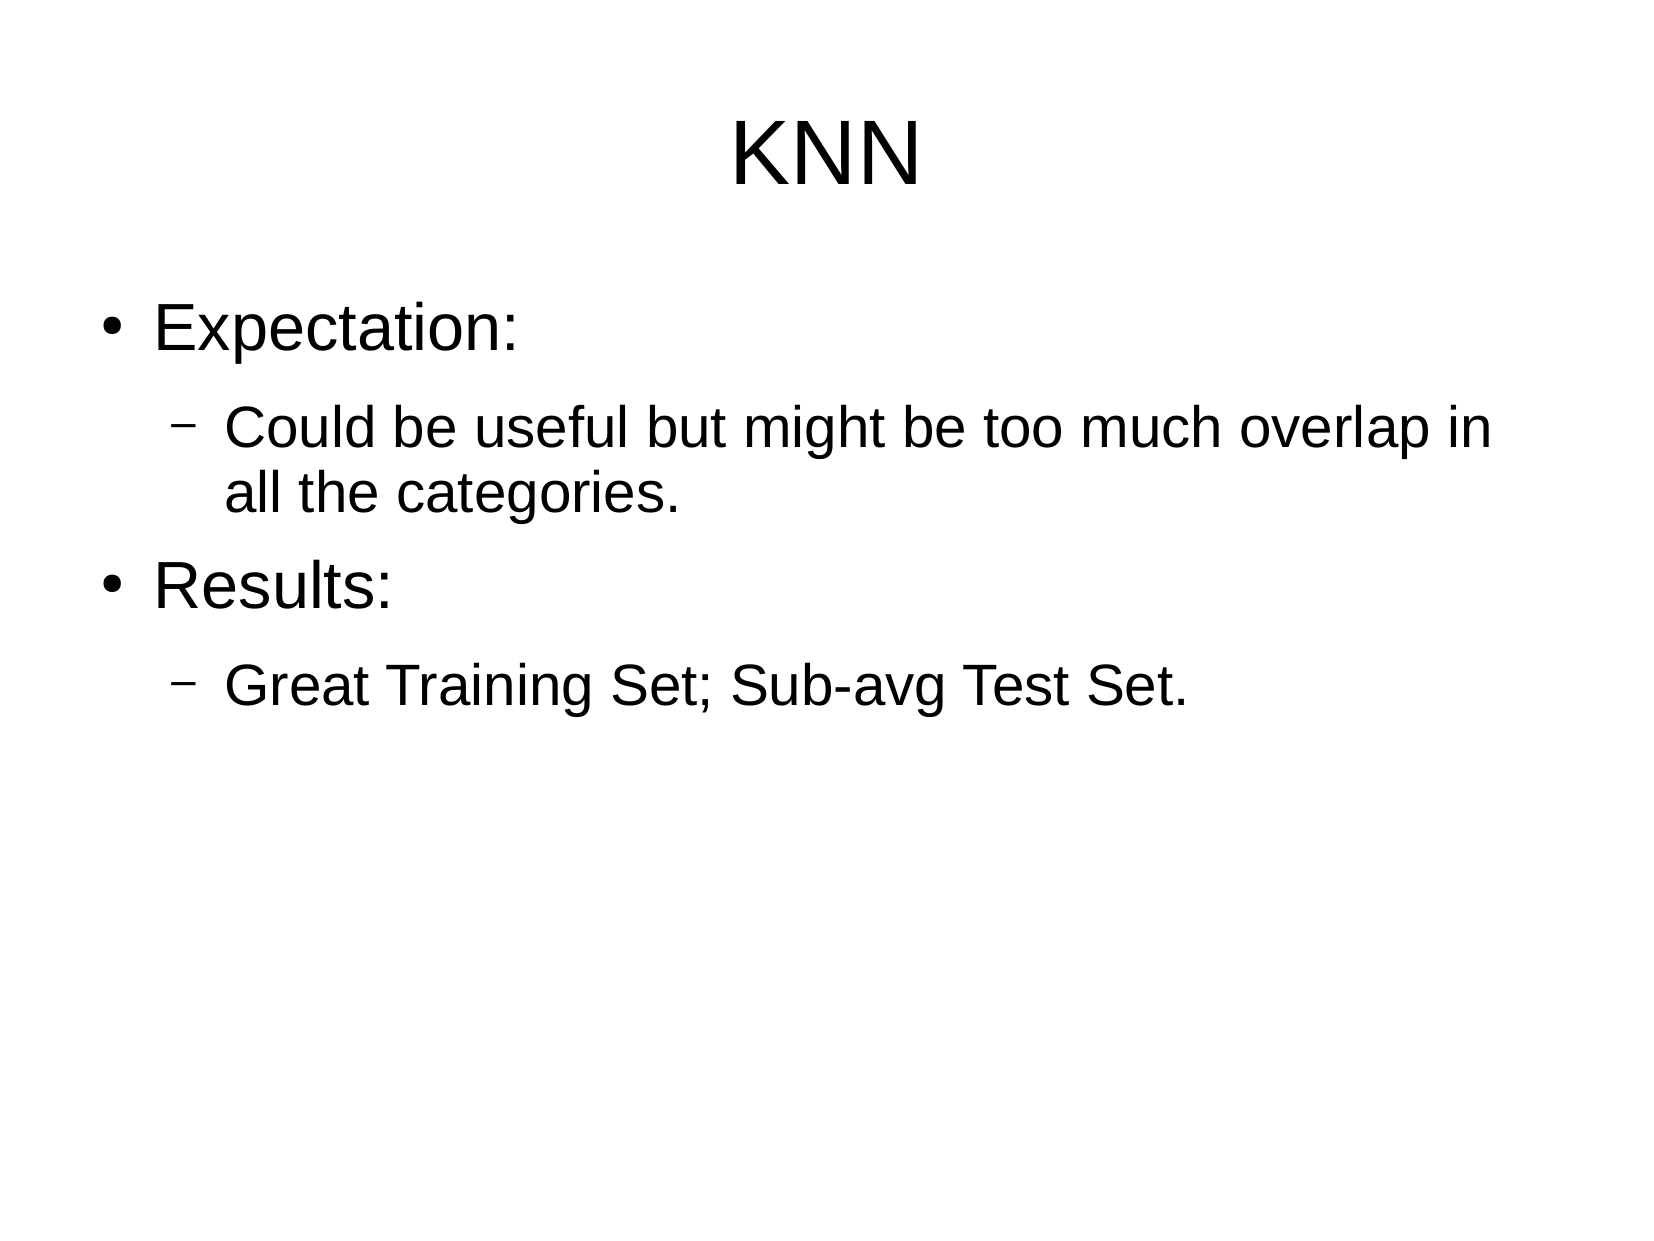

# KNN
Expectation:
Could be useful but might be too much overlap in all the categories.
Results:
Great Training Set; Sub-avg Test Set.